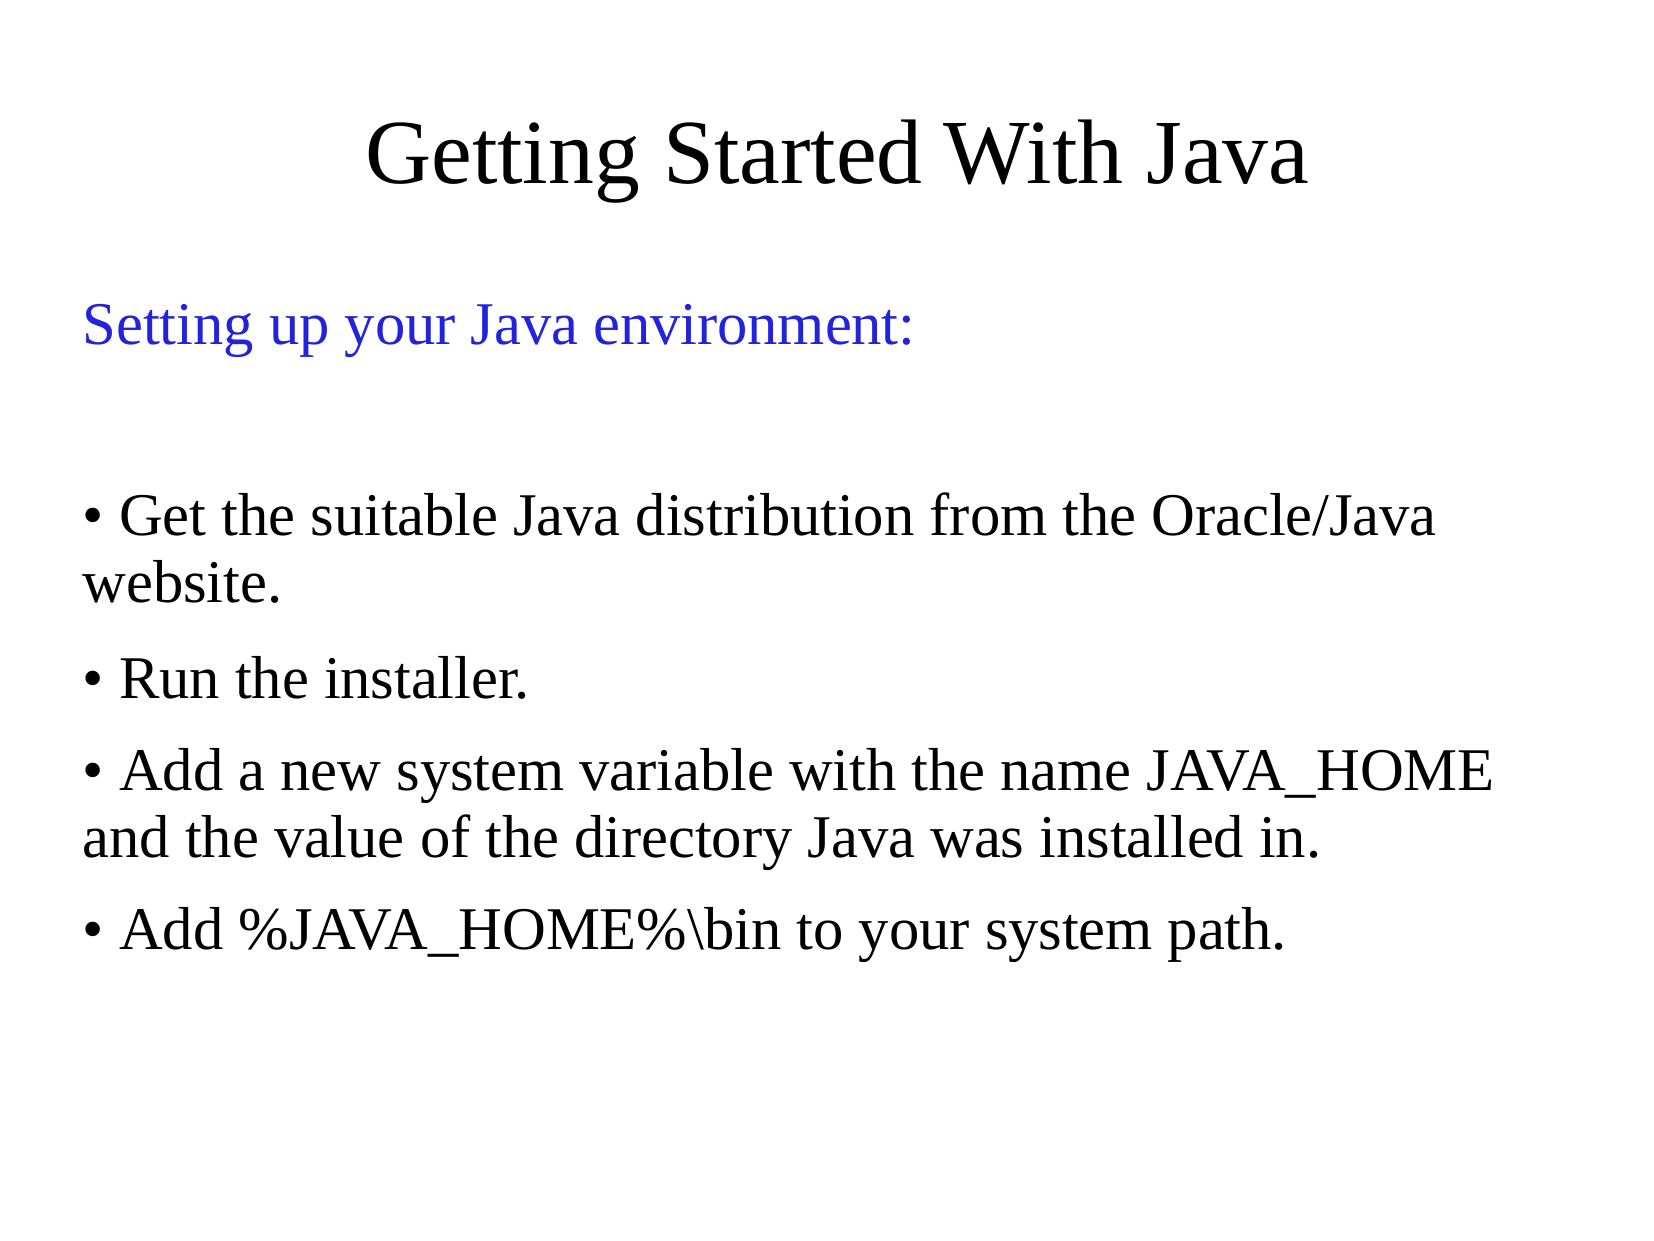

# Getting Started With Java
Setting up your Java environment:
• Get the suitable Java distribution from the Oracle/Java website.
• Run the installer.
• Add a new system variable with the name JAVA_HOME and the value of the directory Java was installed in.
• Add %JAVA_HOME%\bin to your system path.